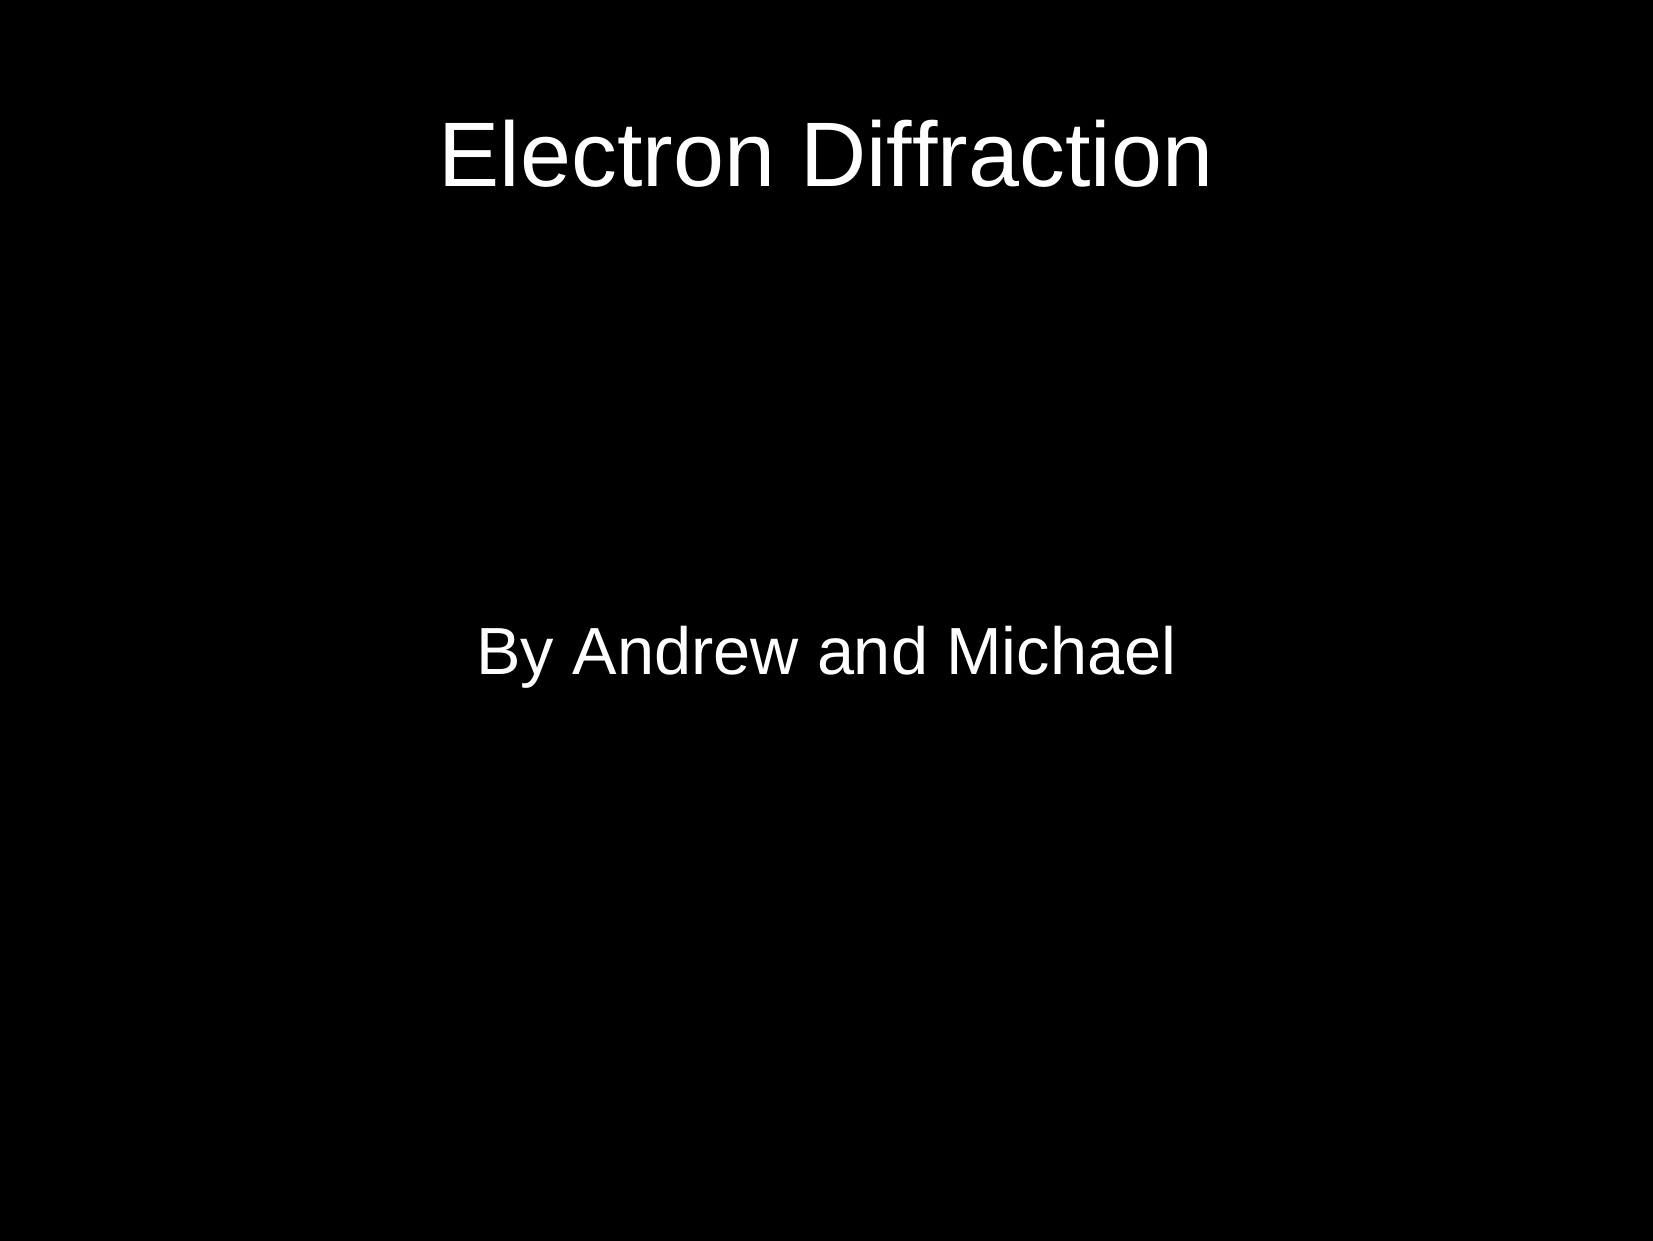

# Electron Diffraction
By Andrew and Michael